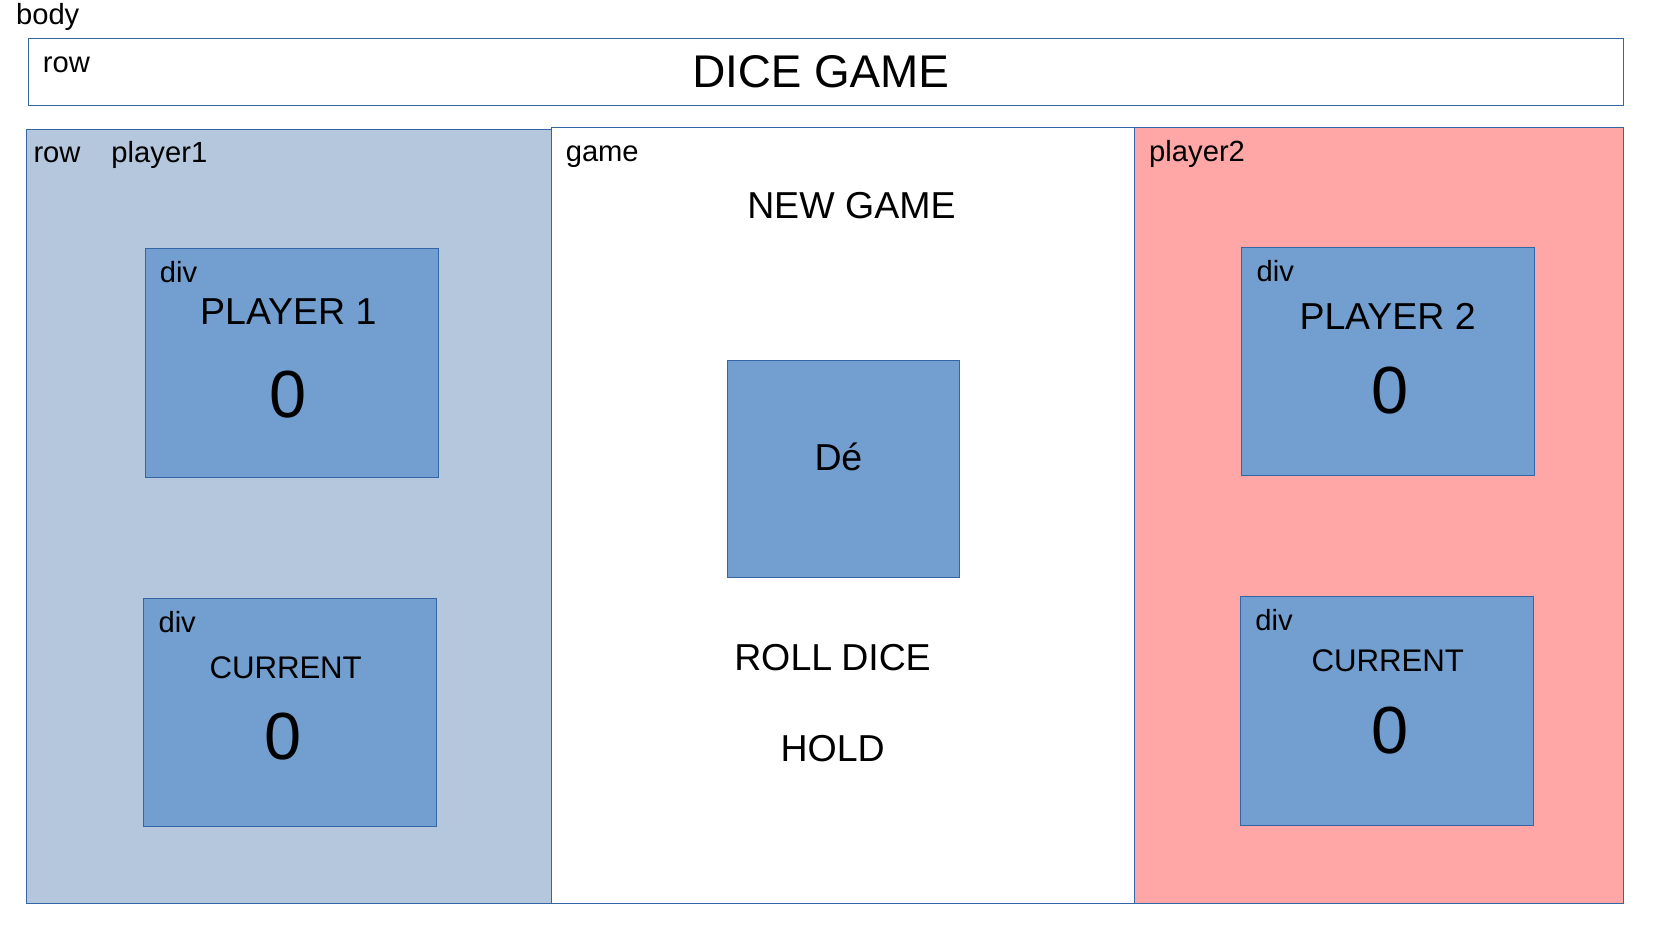

body
row
DICE GAME
game
player2
row
player1
NEW GAME
div
div
div
div
div
div
div
div
PLAYER 1
PLAYER 2
0
0
Dé
div
div
div
div
div
div
div
div
ROLL DICE
CURRENT
CURRENT
0
0
HOLD